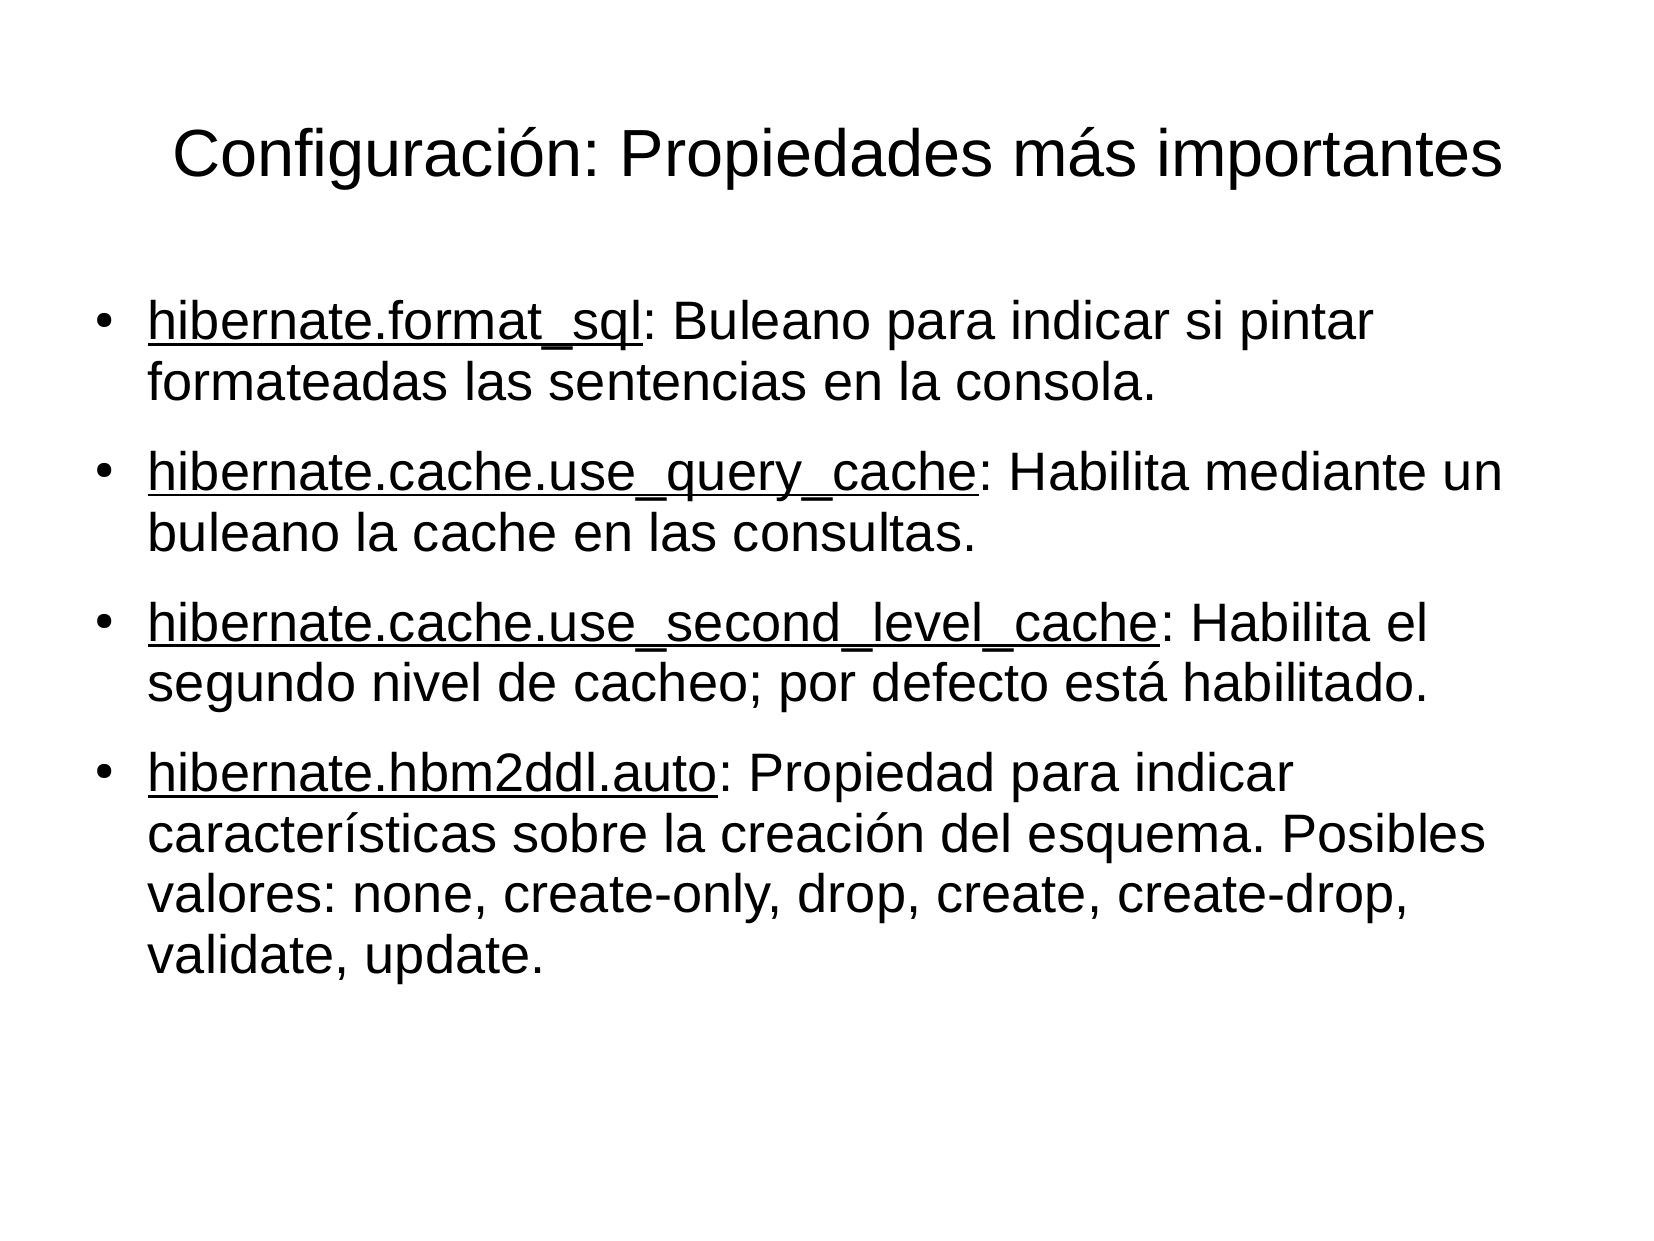

# Configuración: Propiedades más importantes
hibernate.format_sql: Buleano para indicar si pintar formateadas las sentencias en la consola.
hibernate.cache.use_query_cache: Habilita mediante un buleano la cache en las consultas.
hibernate.cache.use_second_level_cache: Habilita el segundo nivel de cacheo; por defecto está habilitado.
hibernate.hbm2ddl.auto: Propiedad para indicar características sobre la creación del esquema. Posibles valores: none, create-only, drop, create, create-drop, validate, update.